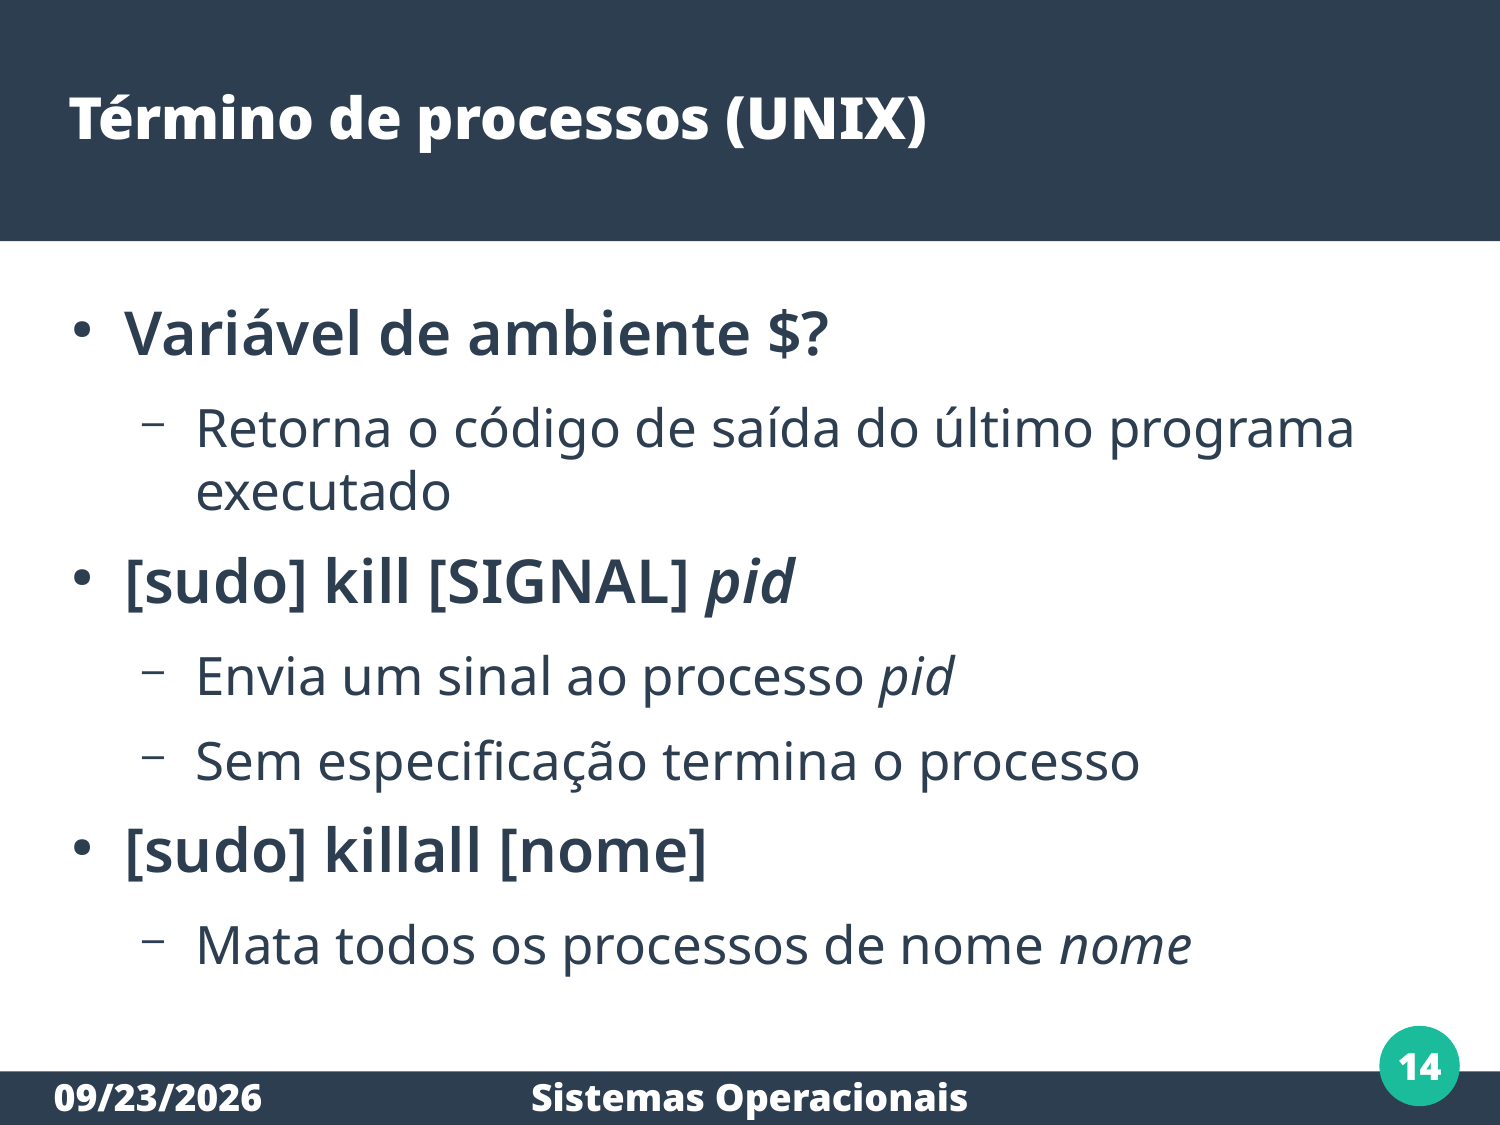

# Término de processos (UNIX)
Variável de ambiente $?
Retorna o código de saída do último programa executado
[sudo] kill [SIGNAL] pid
Envia um sinal ao processo pid
Sem especificação termina o processo
[sudo] killall [nome]
Mata todos os processos de nome nome
14
Sistemas Operacionais